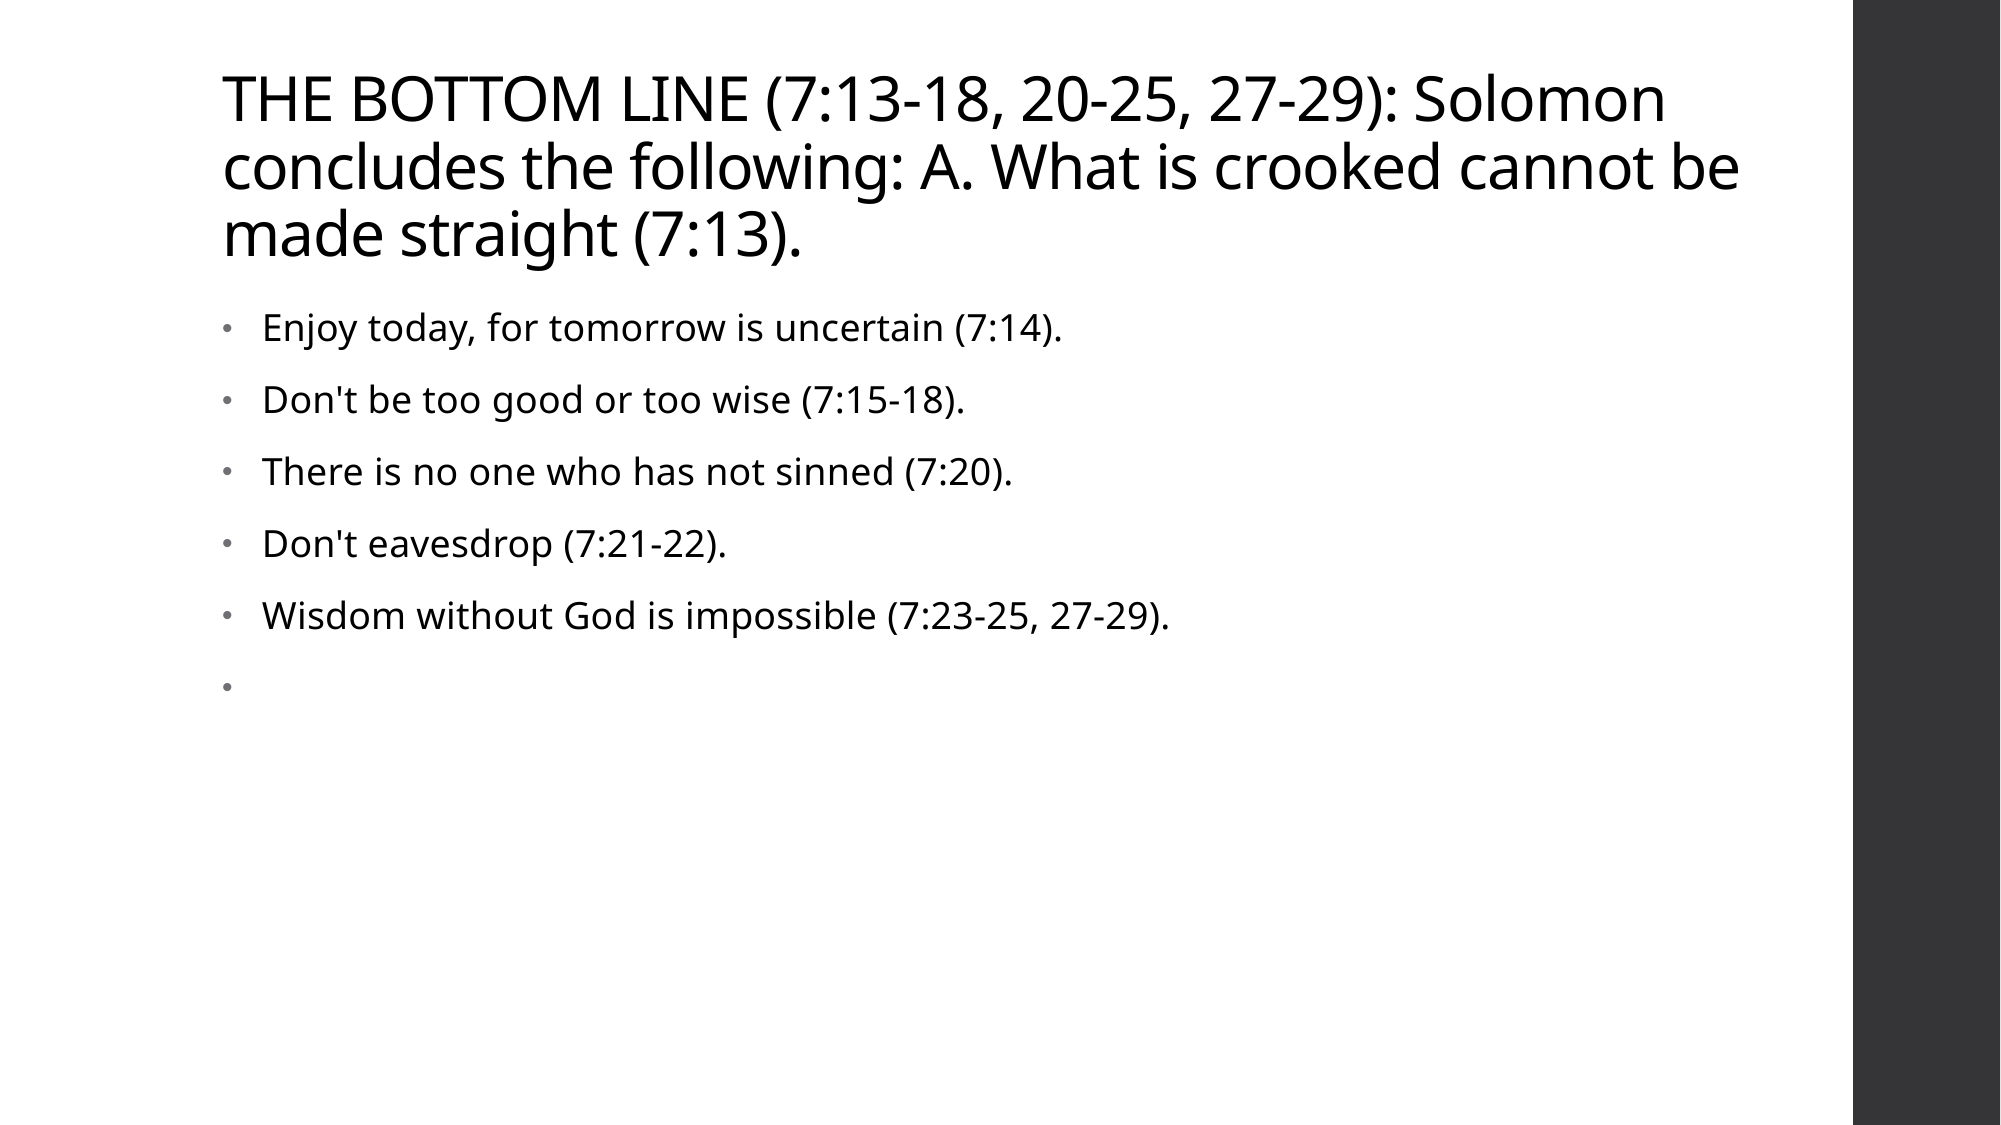

# THE BOTTOM LINE (7:13-18, 20-25, 27-29): Solomon concludes the following: A. What is crooked cannot be made straight (7:13).
 Enjoy today, for tomorrow is uncertain (7:14).
 Don't be too good or too wise (7:15-18).
 There is no one who has not sinned (7:20).
 Don't eavesdrop (7:21-22).
 Wisdom without God is impossible (7:23-25, 27-29).